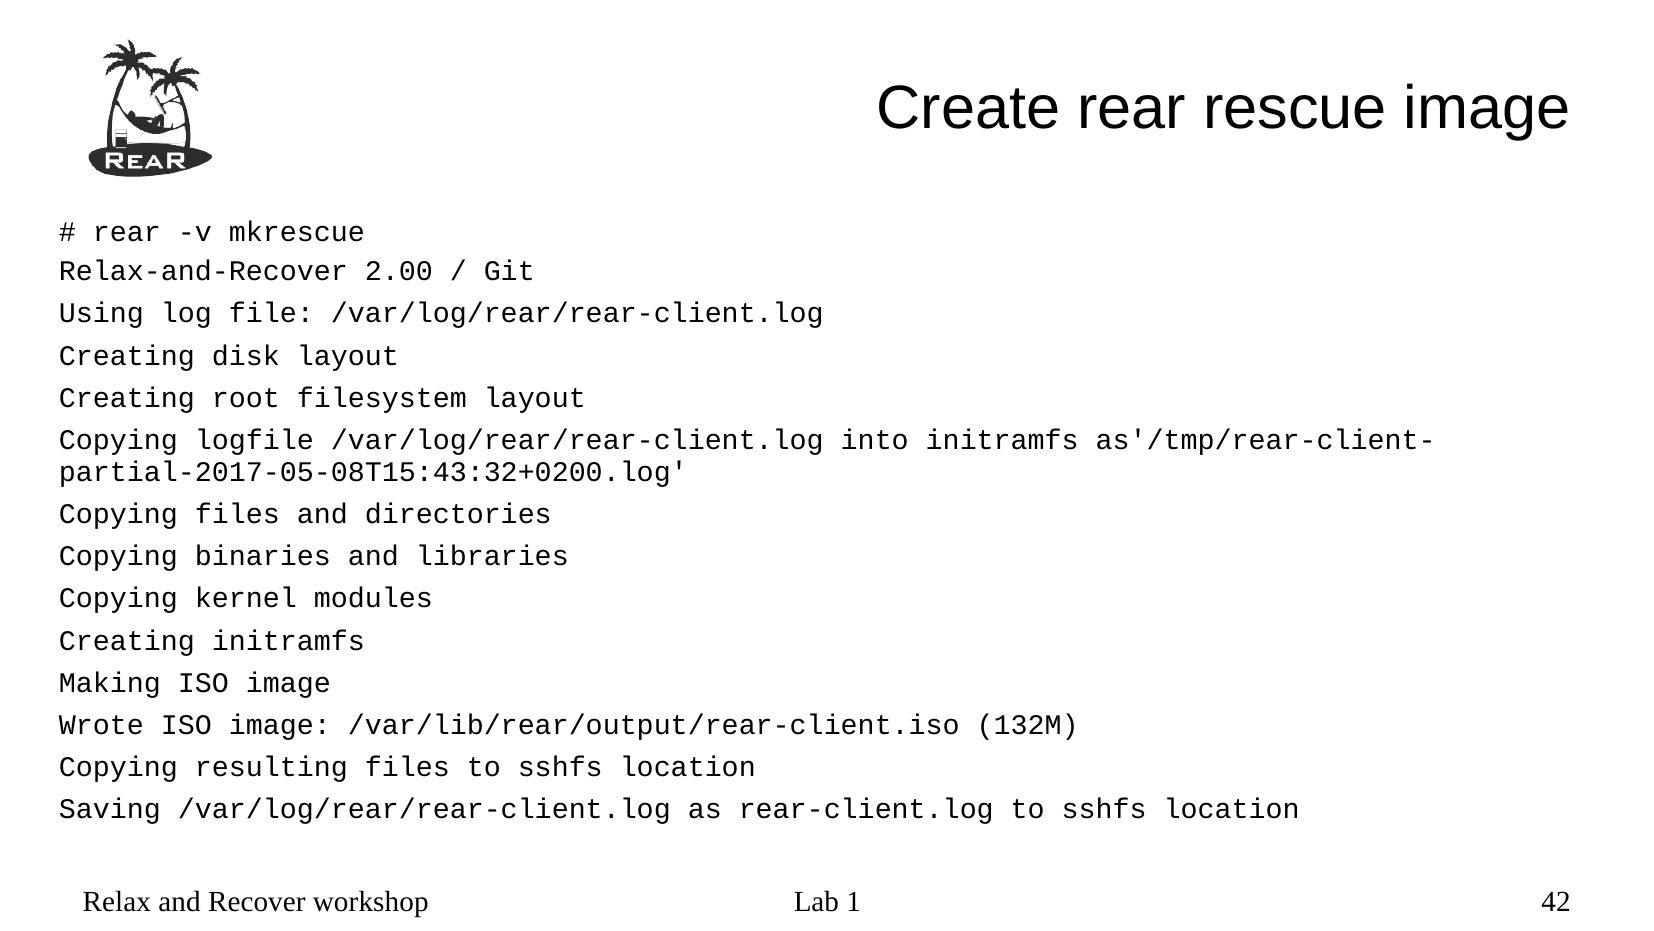

# Create rear rescue image
# rear -v mkrescue
Relax-and-Recover 2.00 / Git
Using log file: /var/log/rear/rear-client.log
Creating disk layout
Creating root filesystem layout
Copying logfile /var/log/rear/rear-client.log into initramfs as'/tmp/rear-client-partial-2017-05-08T15:43:32+0200.log'
Copying files and directories
Copying binaries and libraries
Copying kernel modules
Creating initramfs
Making ISO image
Wrote ISO image: /var/lib/rear/output/rear-client.iso (132M)
Copying resulting files to sshfs location
Saving /var/log/rear/rear-client.log as rear-client.log to sshfs location
Relax and Recover workshop
Lab 1
42